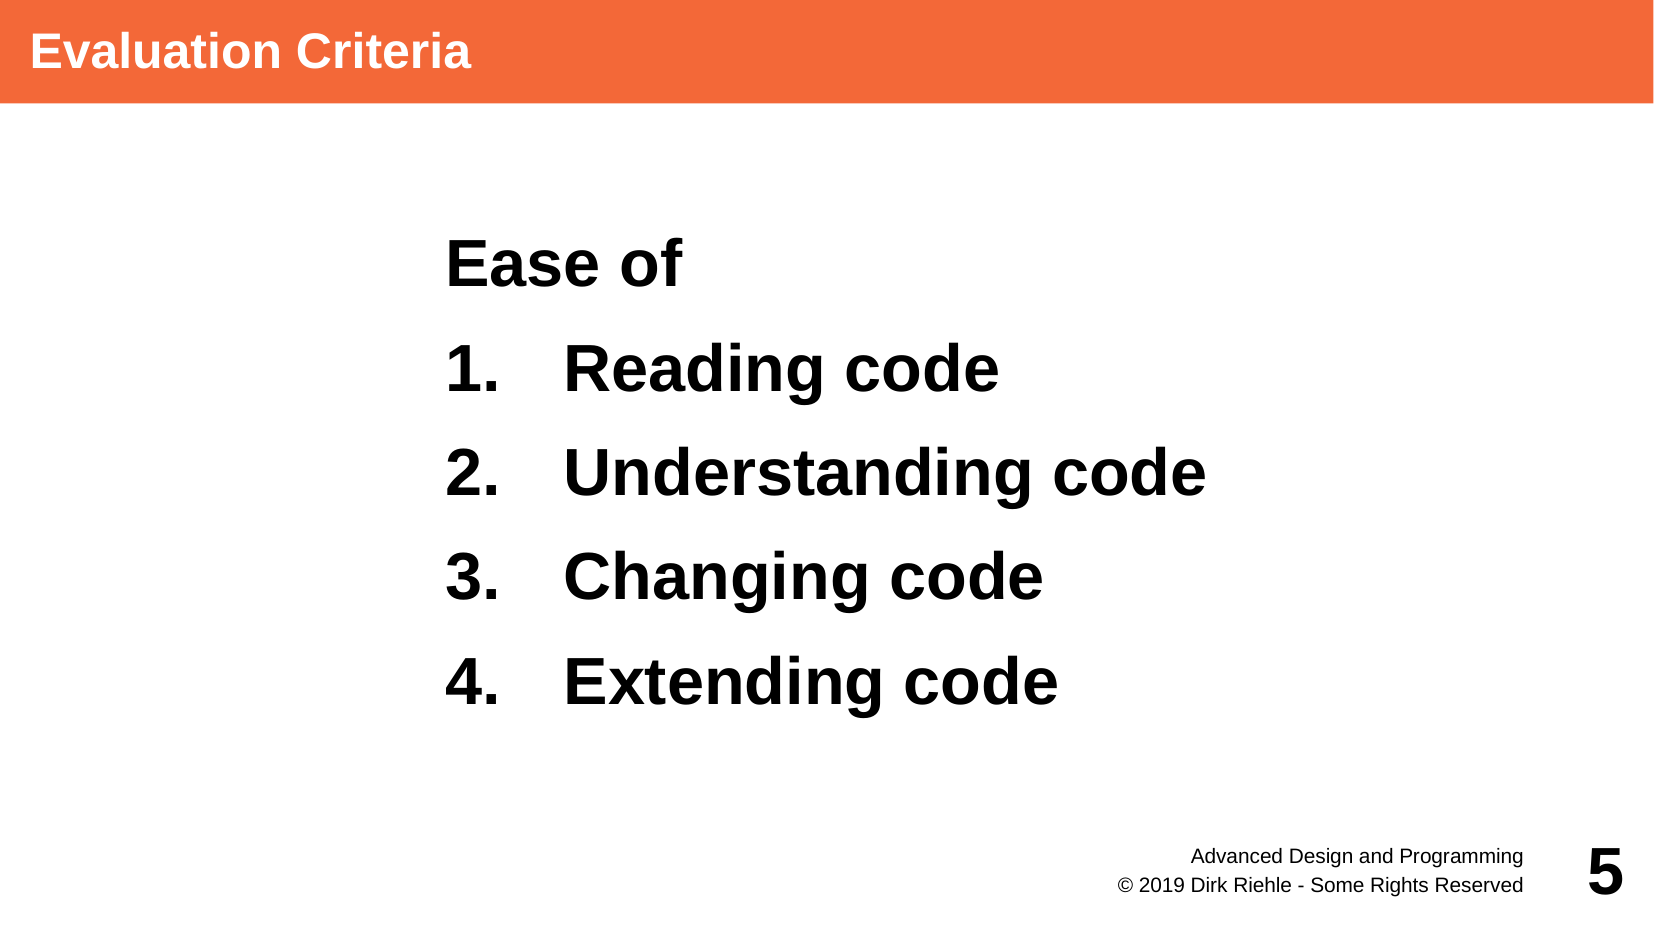

# Evaluation Criteria
Ease of
Reading code
Understanding code
Changing code
Extending code
Advanced Design and Programming
5
© 2019 Dirk Riehle - Some Rights Reserved